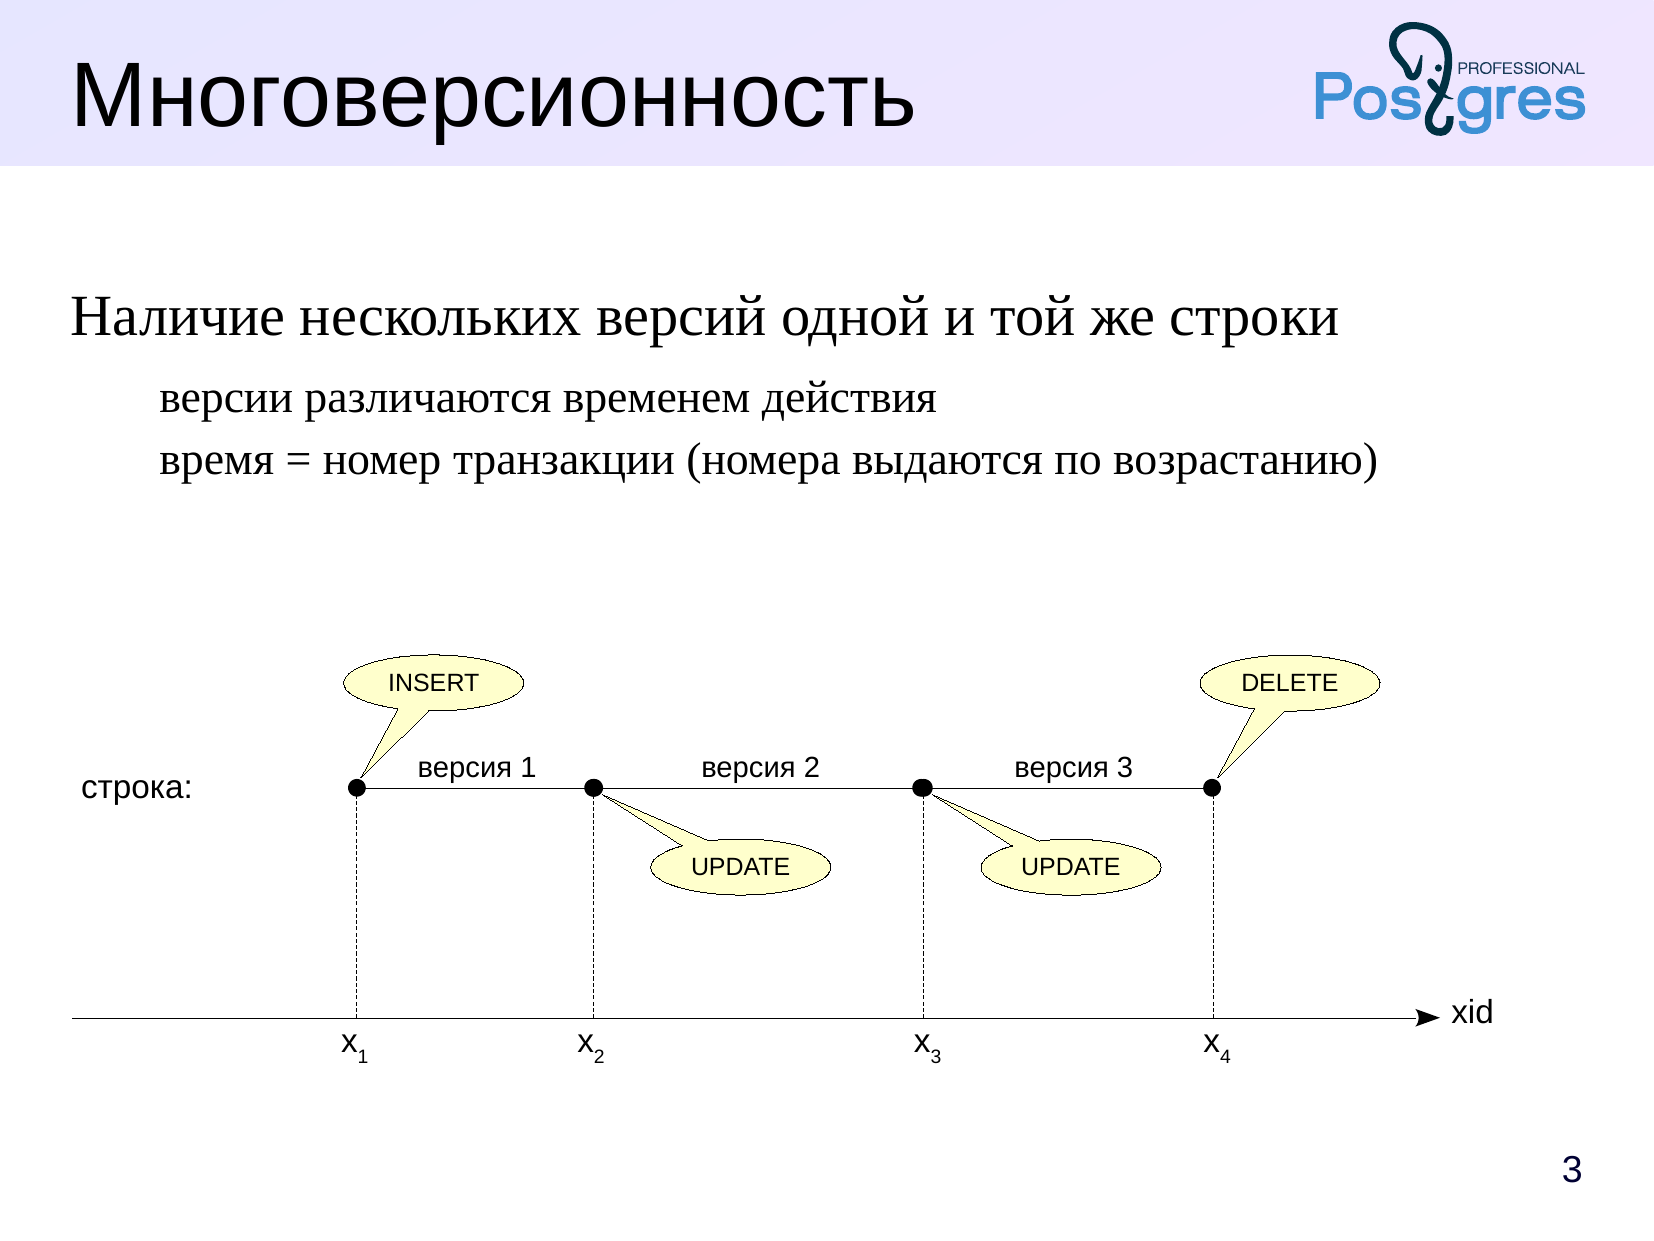

# Многоверсионность
Наличие нескольких версий одной и той же строки
версии различаются временем действия
время = номер транзакции (номера выдаются по возрастанию)
INSERT
DELETE
версия 1
версия 2
версия 3
строка:
UPDATE
UPDATE
xid
x1
x2
x3
x4